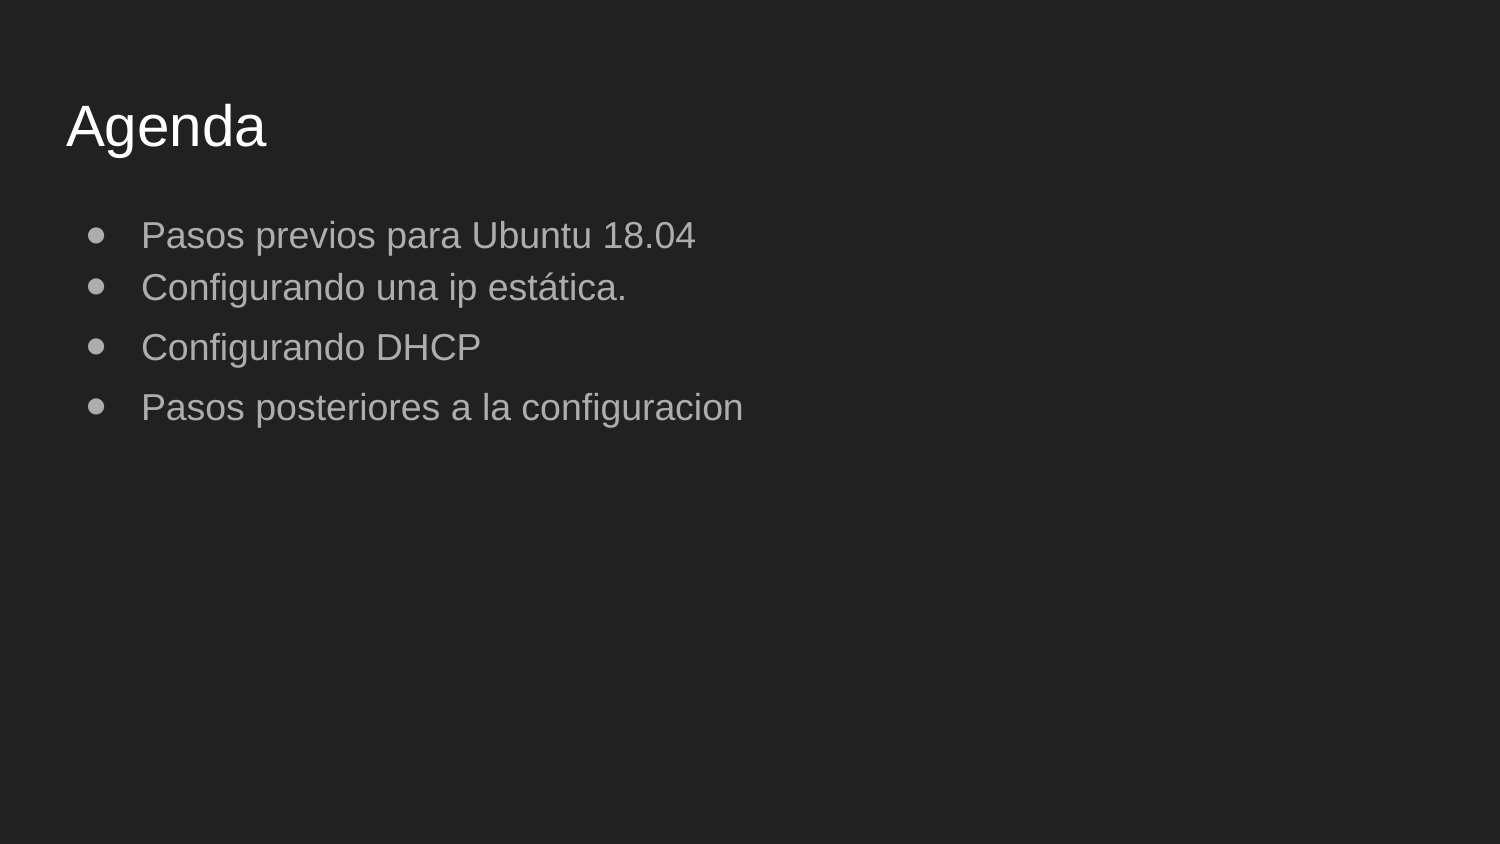

# Agenda
Pasos previos para Ubuntu 18.04
Configurando una ip estática.
Configurando DHCP
Pasos posteriores a la configuracion